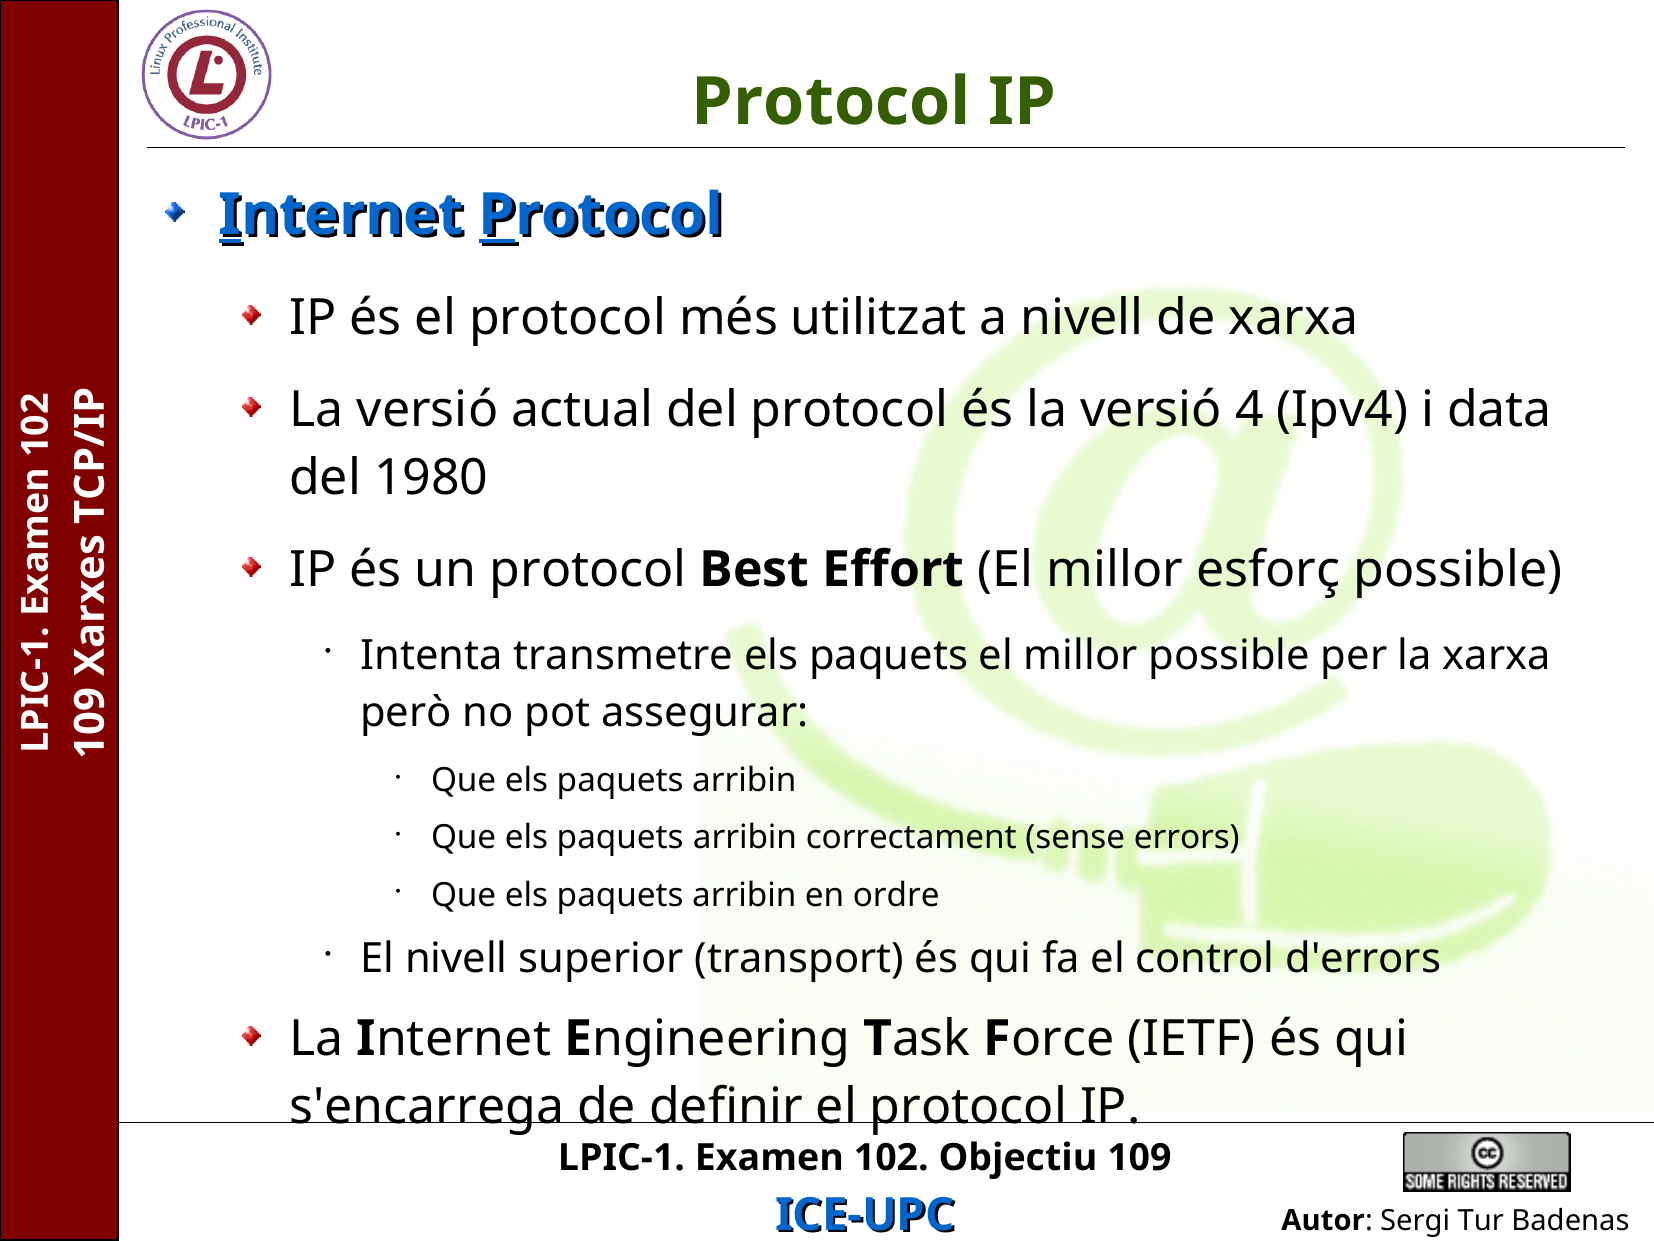

# Protocol IP
Internet Protocol
IP és el protocol més utilitzat a nivell de xarxa
La versió actual del protocol és la versió 4 (Ipv4) i data del 1980
IP és un protocol Best Effort (El millor esforç possible)
Intenta transmetre els paquets el millor possible per la xarxa però no pot assegurar:
Que els paquets arribin
Que els paquets arribin correctament (sense errors)
Que els paquets arribin en ordre
El nivell superior (transport) és qui fa el control d'errors
La Internet Engineering Task Force (IETF) és qui s'encarrega de definir el protocol IP.